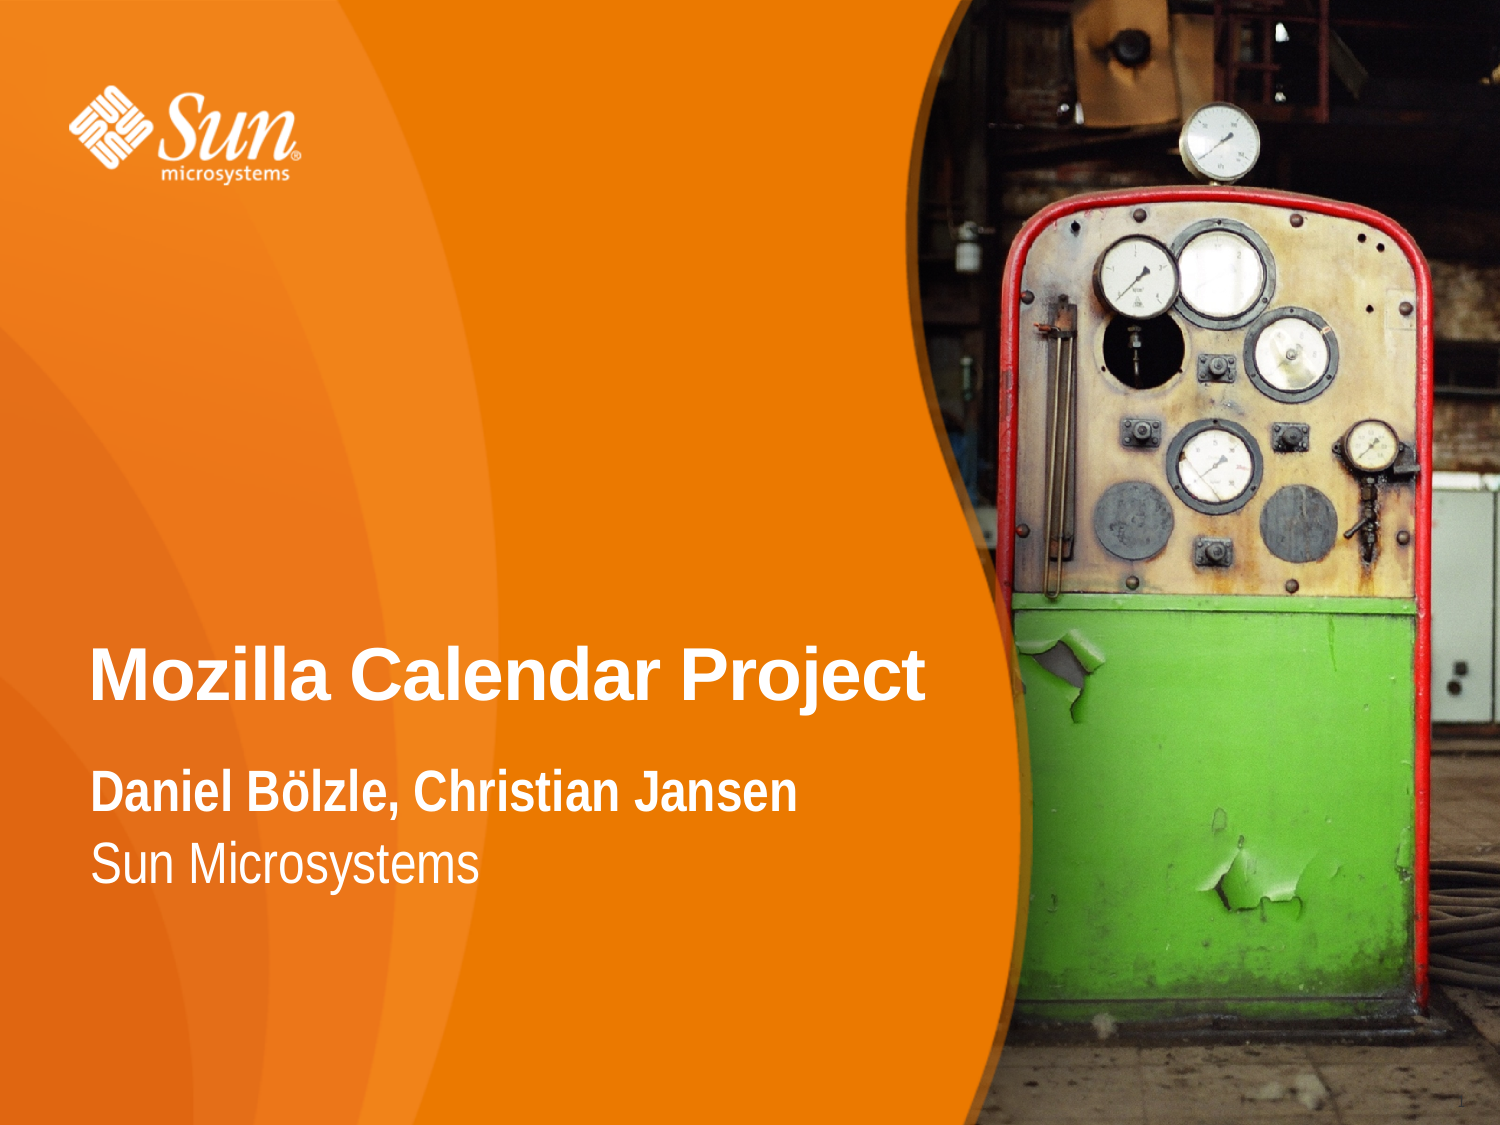

# Mozilla Calendar Project
Daniel Bölzle, Christian Jansen
Sun Microsystems